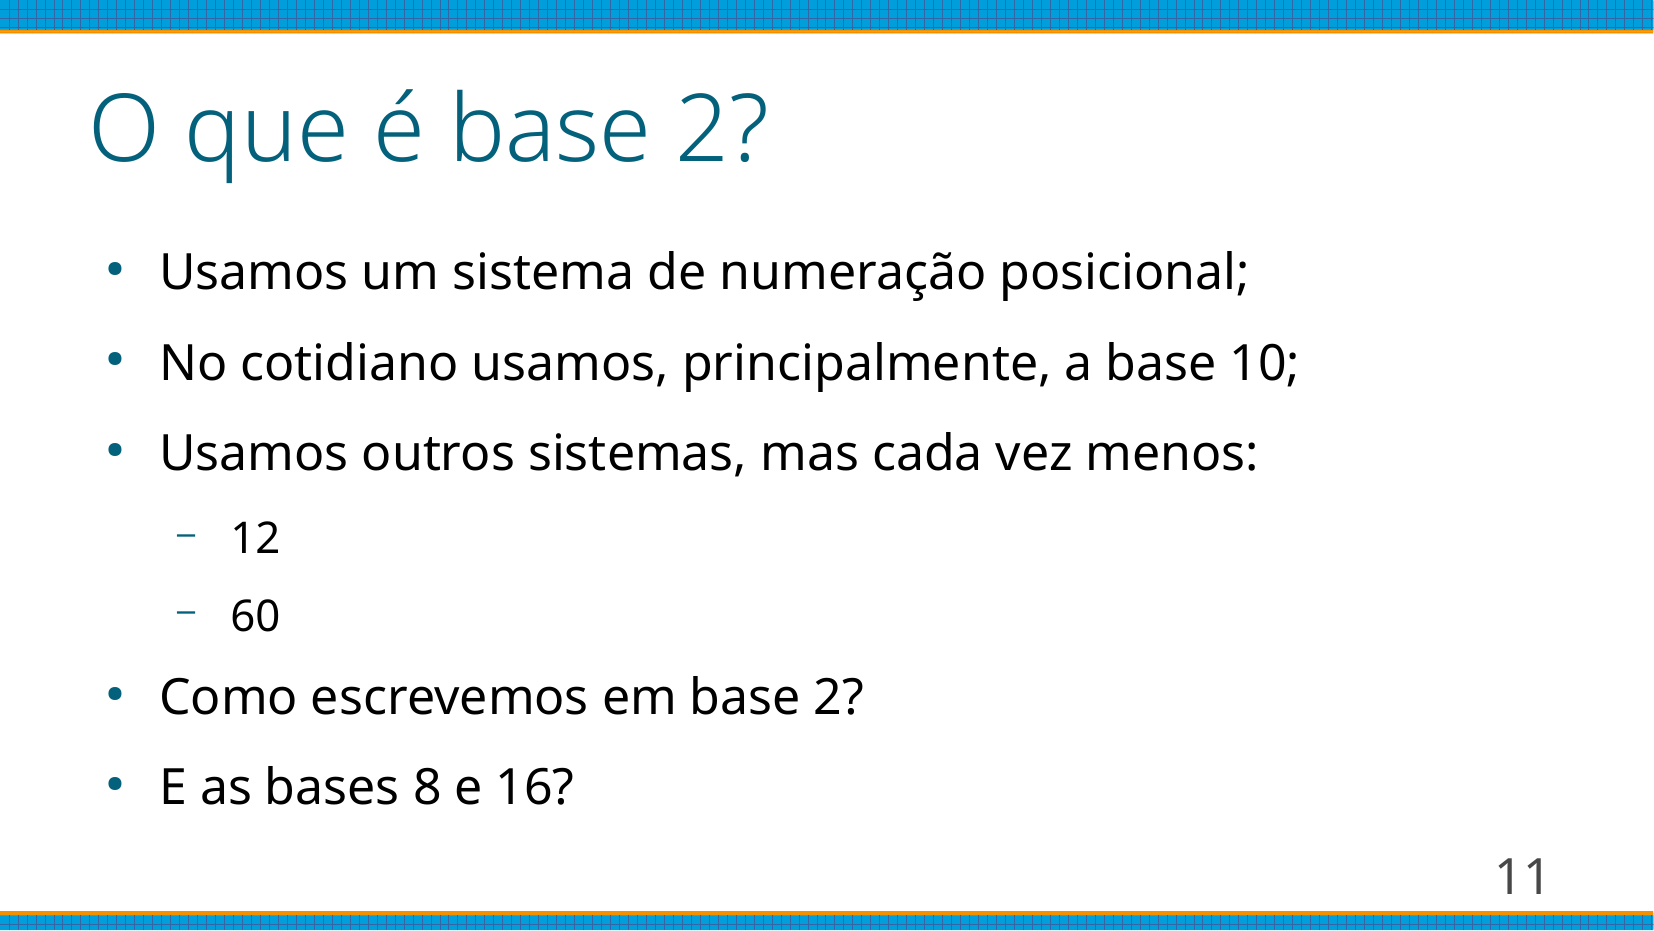

# O que é base 2?
Usamos um sistema de numeração posicional;
No cotidiano usamos, principalmente, a base 10;
Usamos outros sistemas, mas cada vez menos:
12
60
Como escrevemos em base 2?
E as bases 8 e 16?
11